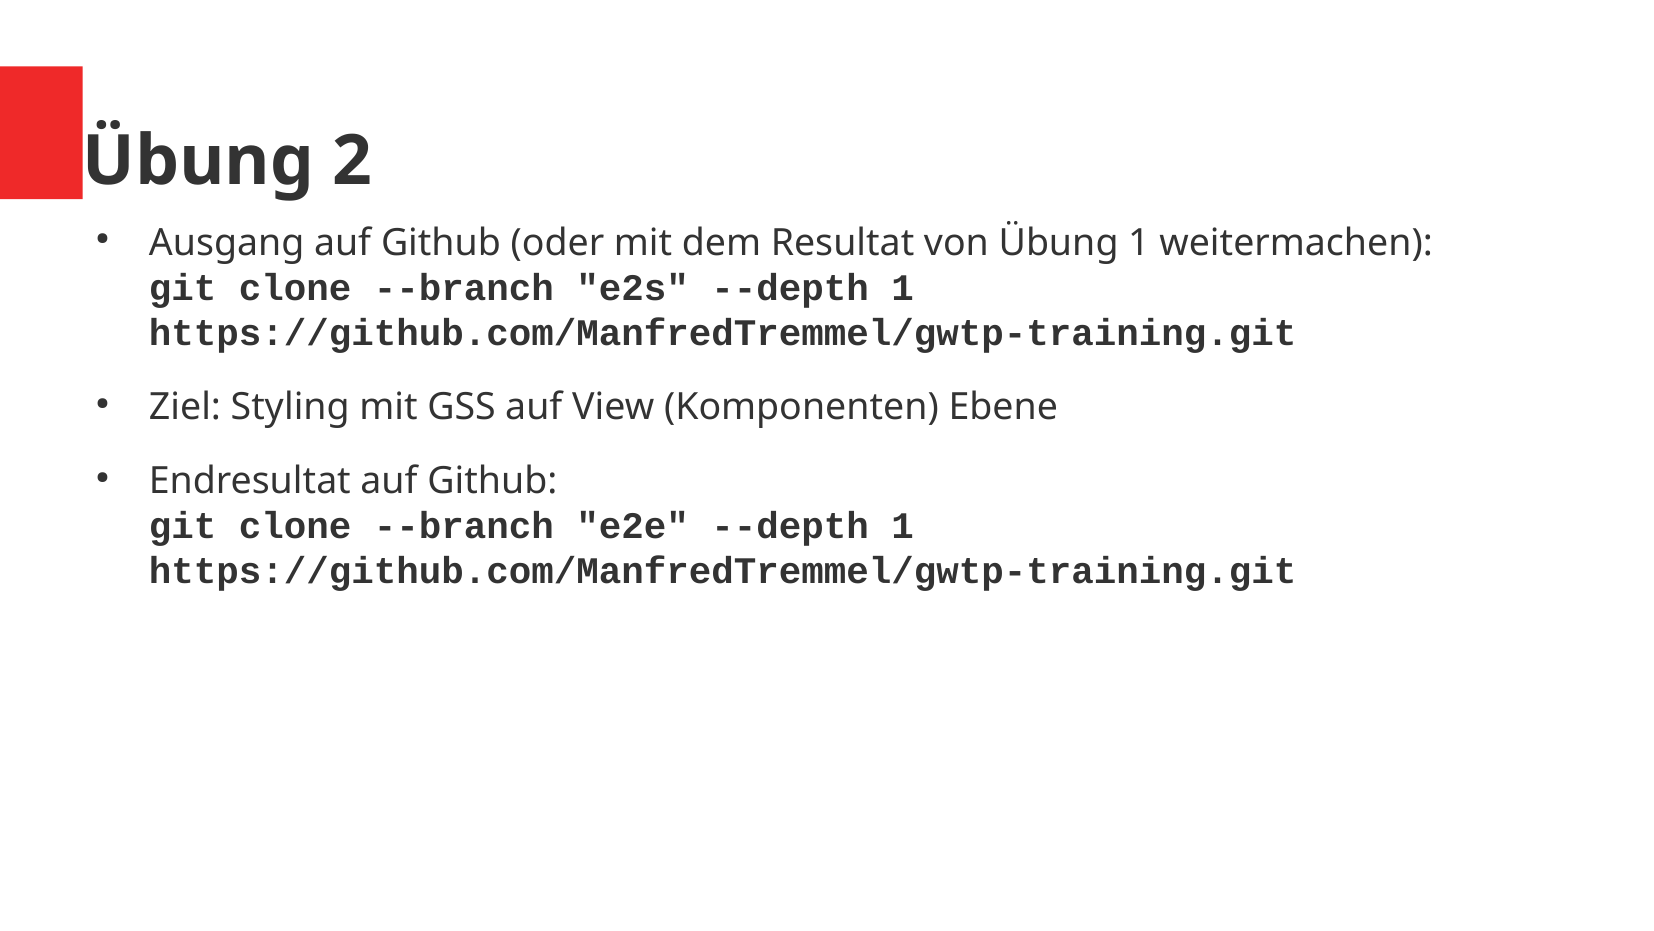

# Übung 2
Ausgang auf Github (oder mit dem Resultat von Übung 1 weitermachen):
git clone --branch "e2s" --depth 1 https://github.com/ManfredTremmel/gwtp-training.git
Ziel: Styling mit GSS auf View (Komponenten) Ebene
Endresultat auf Github:
git clone --branch "e2e" --depth 1 https://github.com/ManfredTremmel/gwtp-training.git